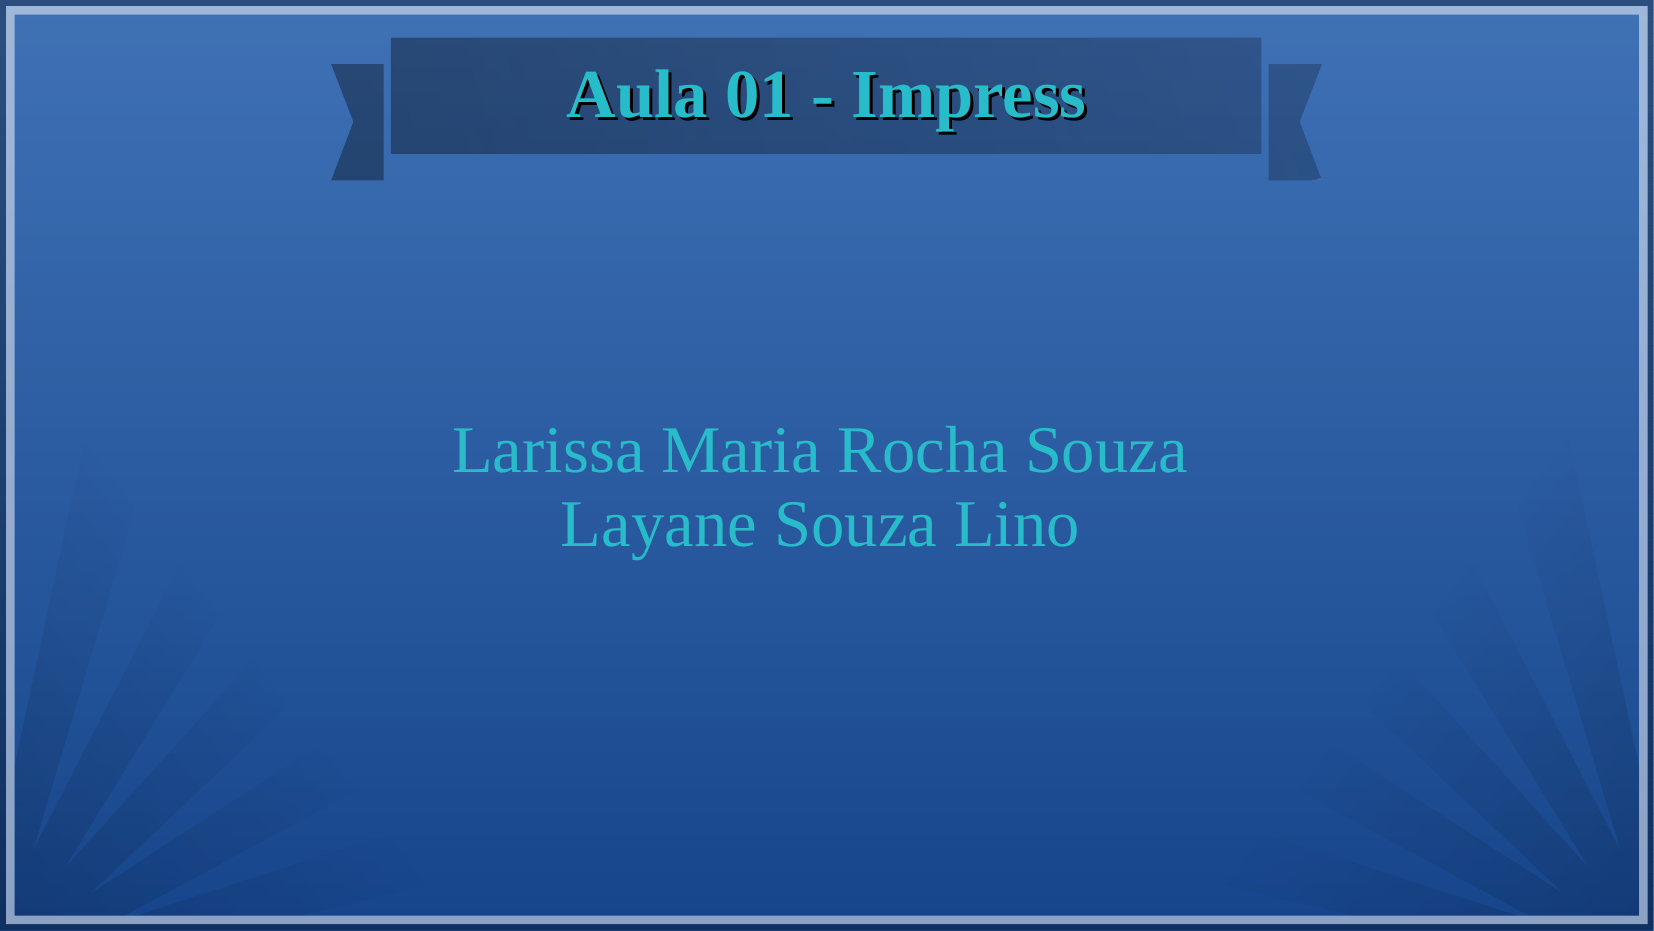

# Aula 01 - Impress
Larissa Maria Rocha Souza
Layane Souza Lino